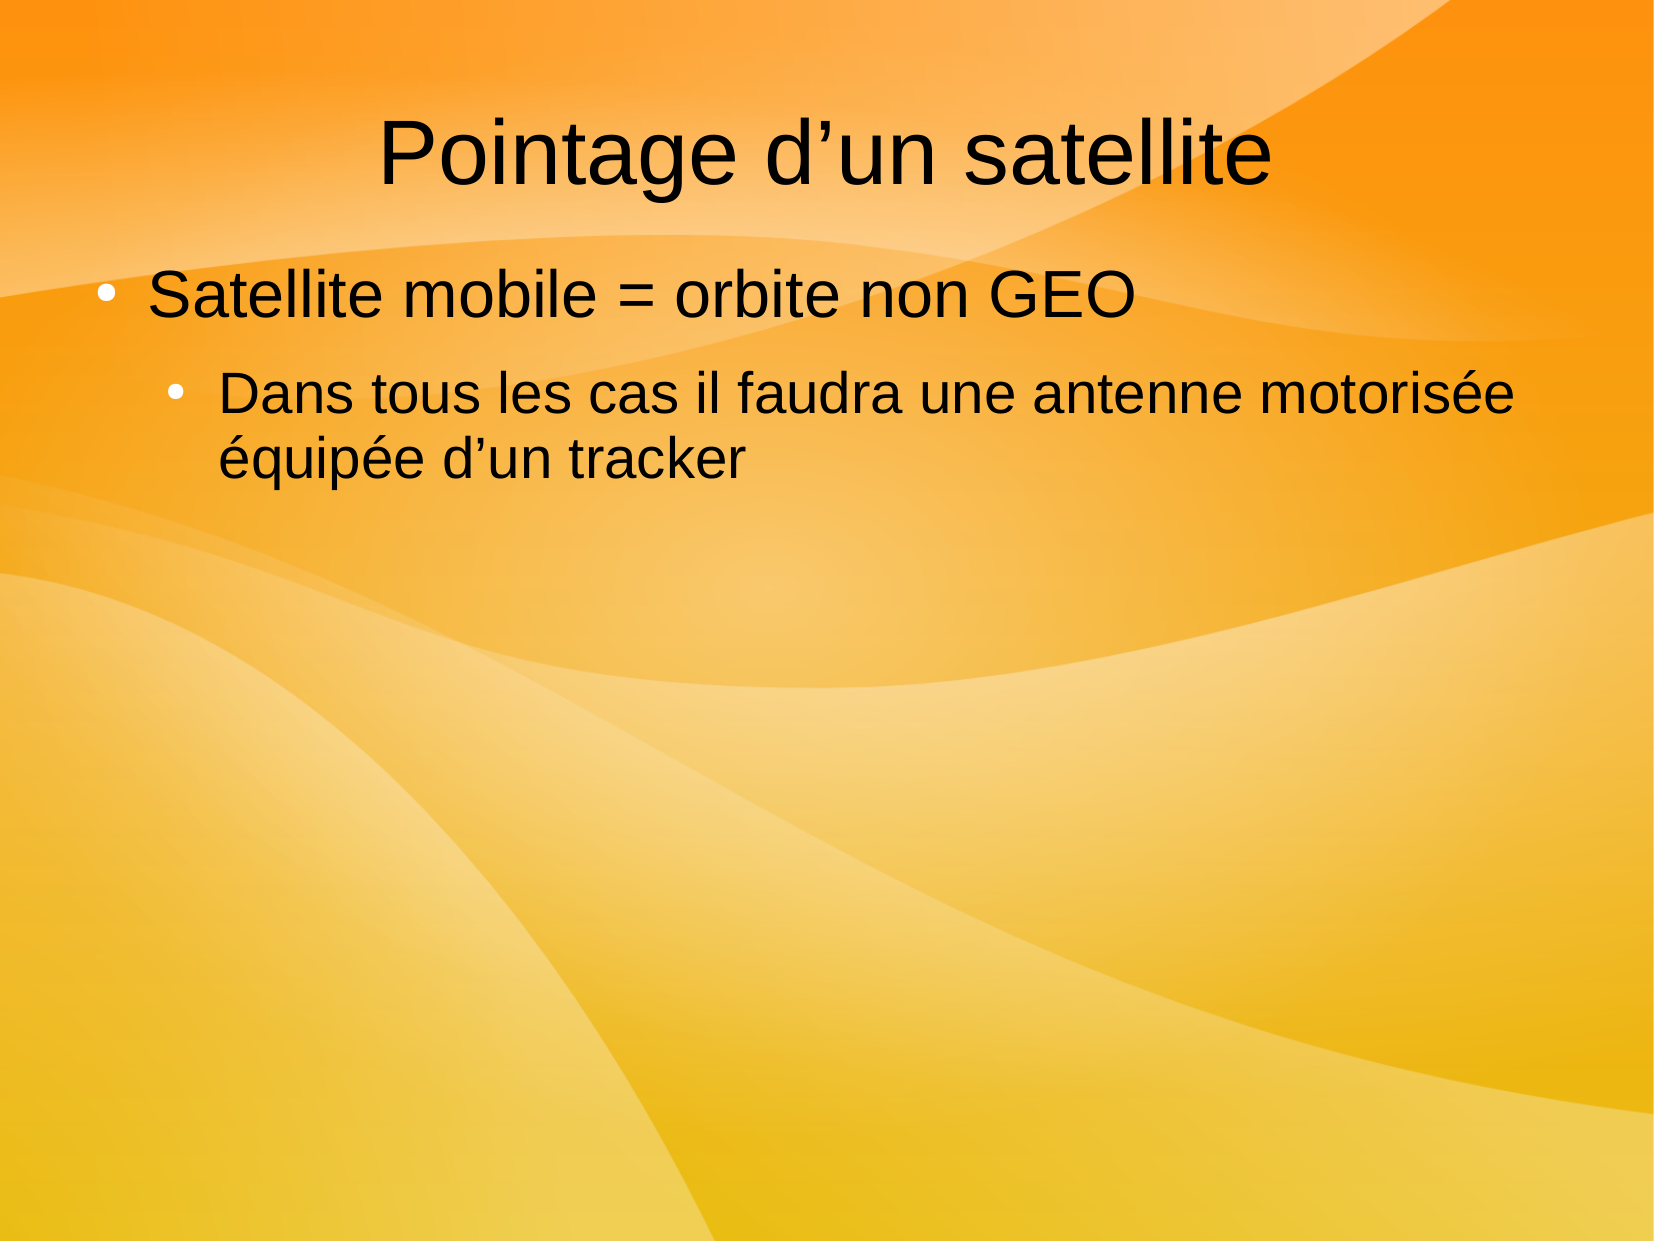

# Pointage d’un satellite
Satellite mobile = orbite non GEO
Dans tous les cas il faudra une antenne motorisée équipée d’un tracker